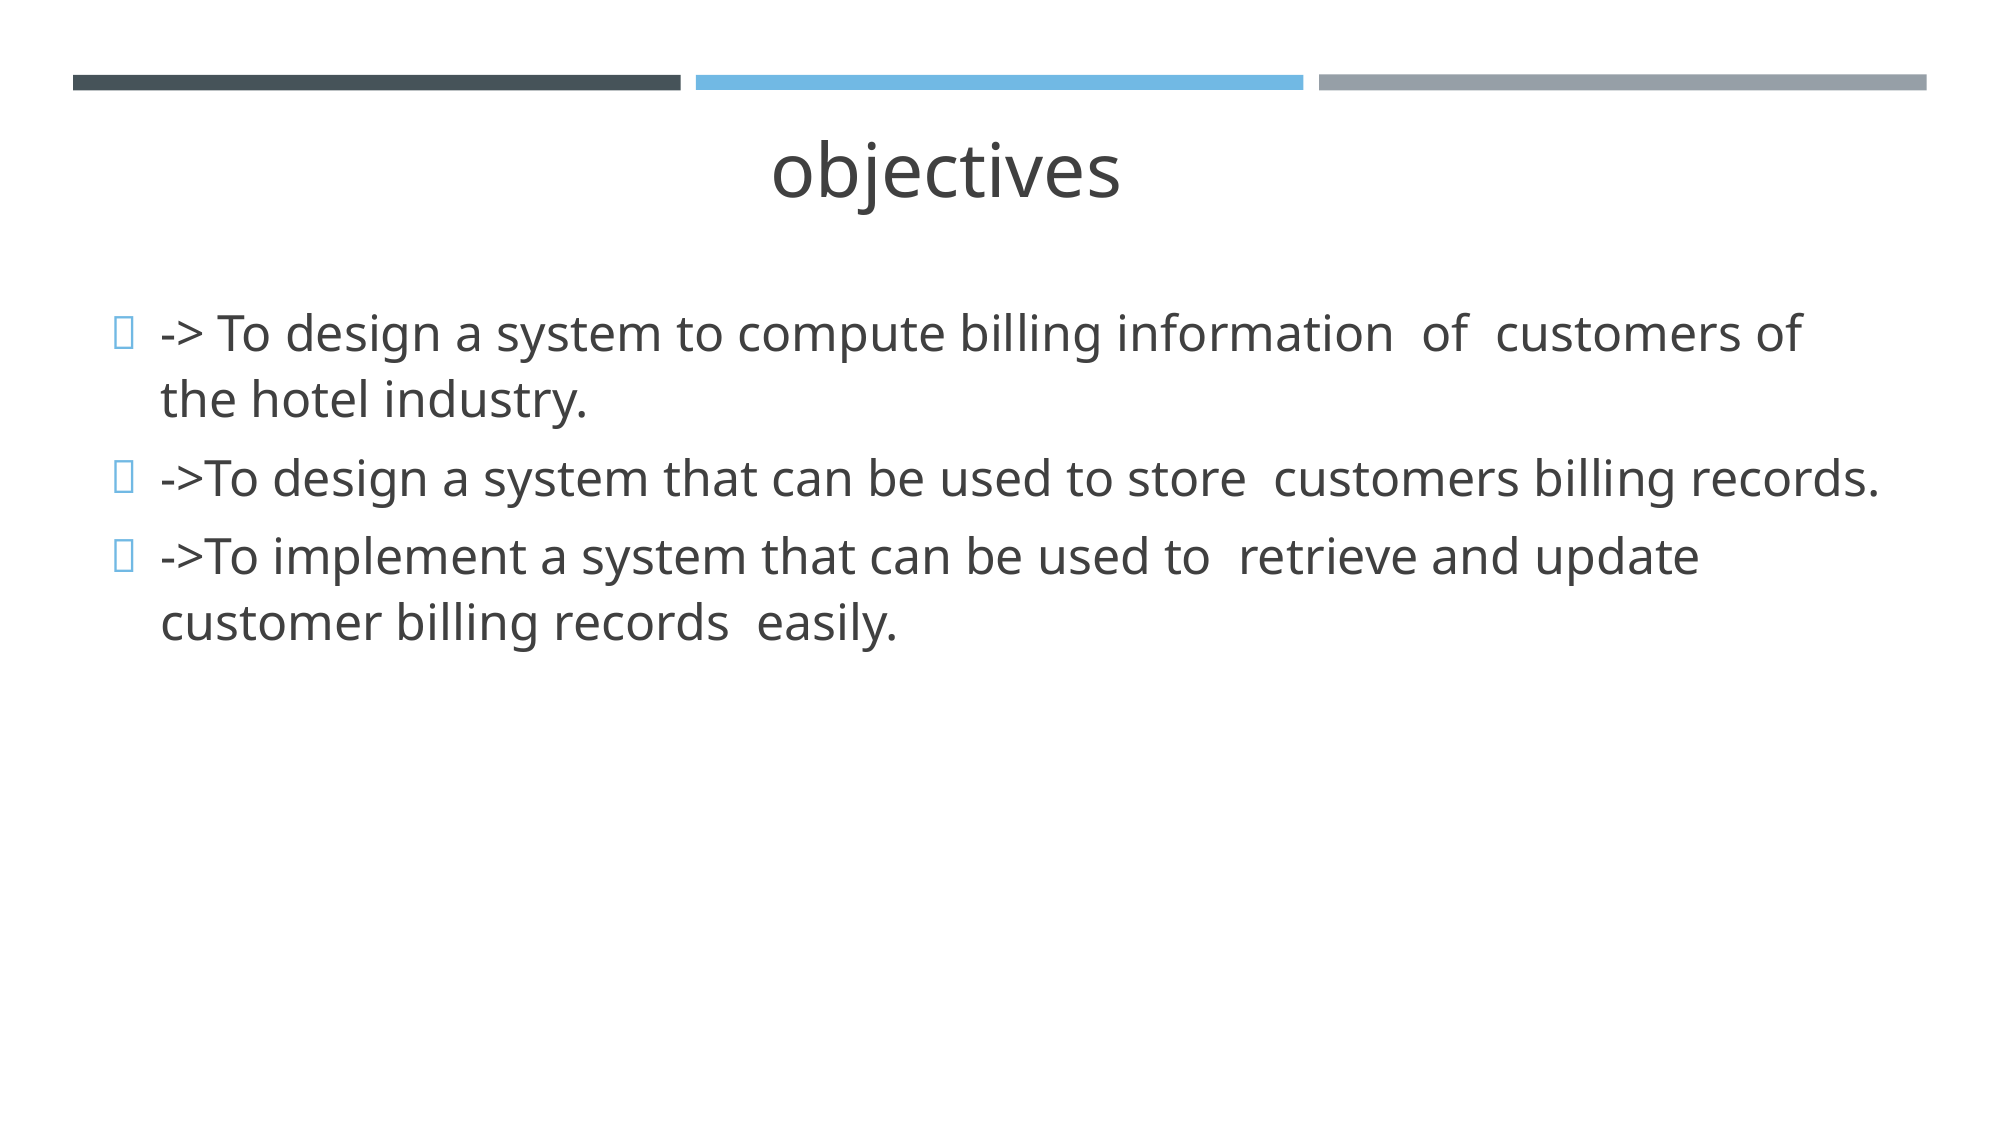

# objectives
-> To design a system to compute billing information of customers of the hotel industry.
->To design a system that can be used to store customers billing records.
->To implement a system that can be used to retrieve and update customer billing records easily.